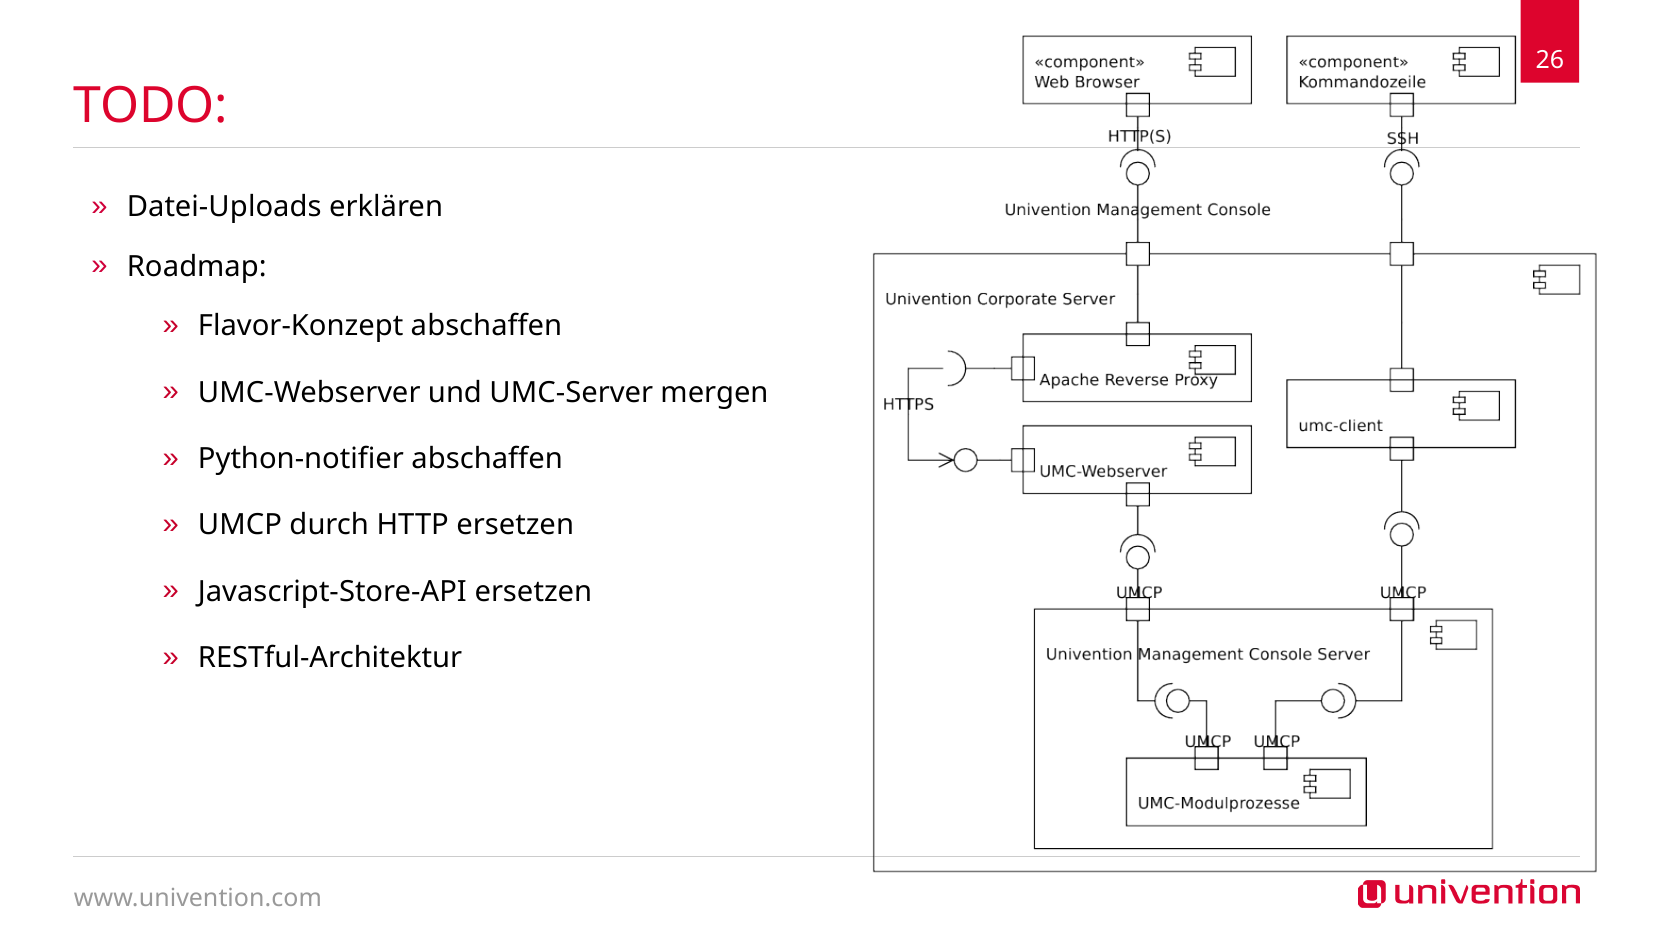

# TODO:
Datei-Uploads erklären
Roadmap:
Flavor-Konzept abschaffen
UMC-Webserver und UMC-Server mergen
Python-notifier abschaffen
UMCP durch HTTP ersetzen
Javascript-Store-API ersetzen
RESTful-Architektur